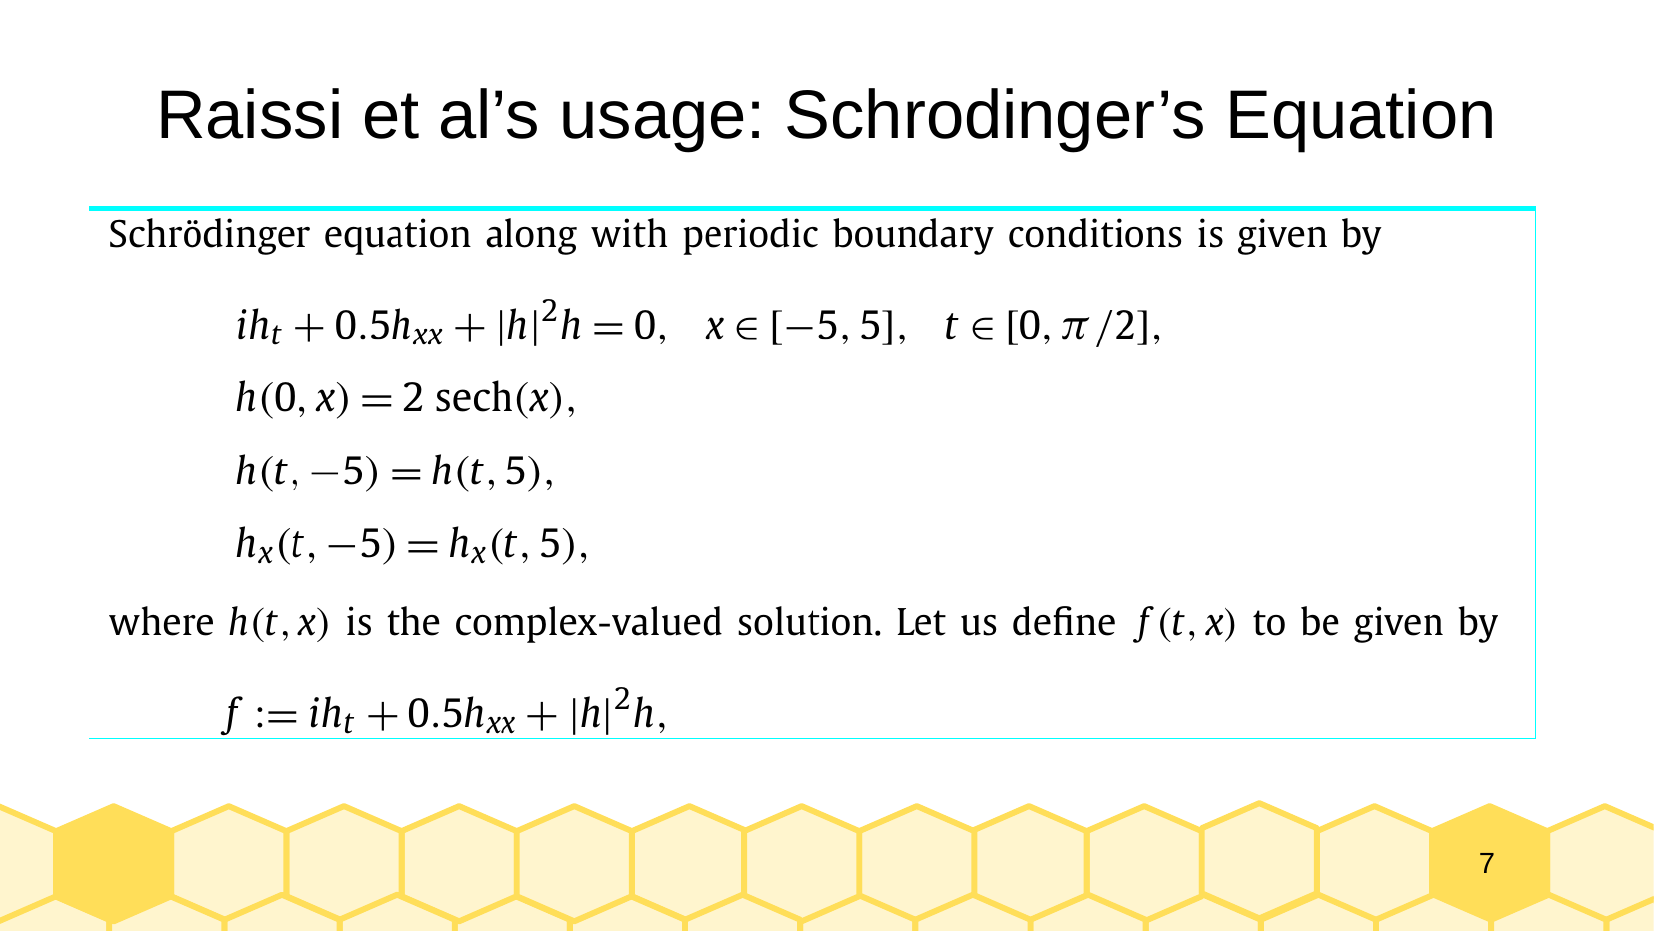

# Raissi et al’s usage: Schrodinger’s Equation